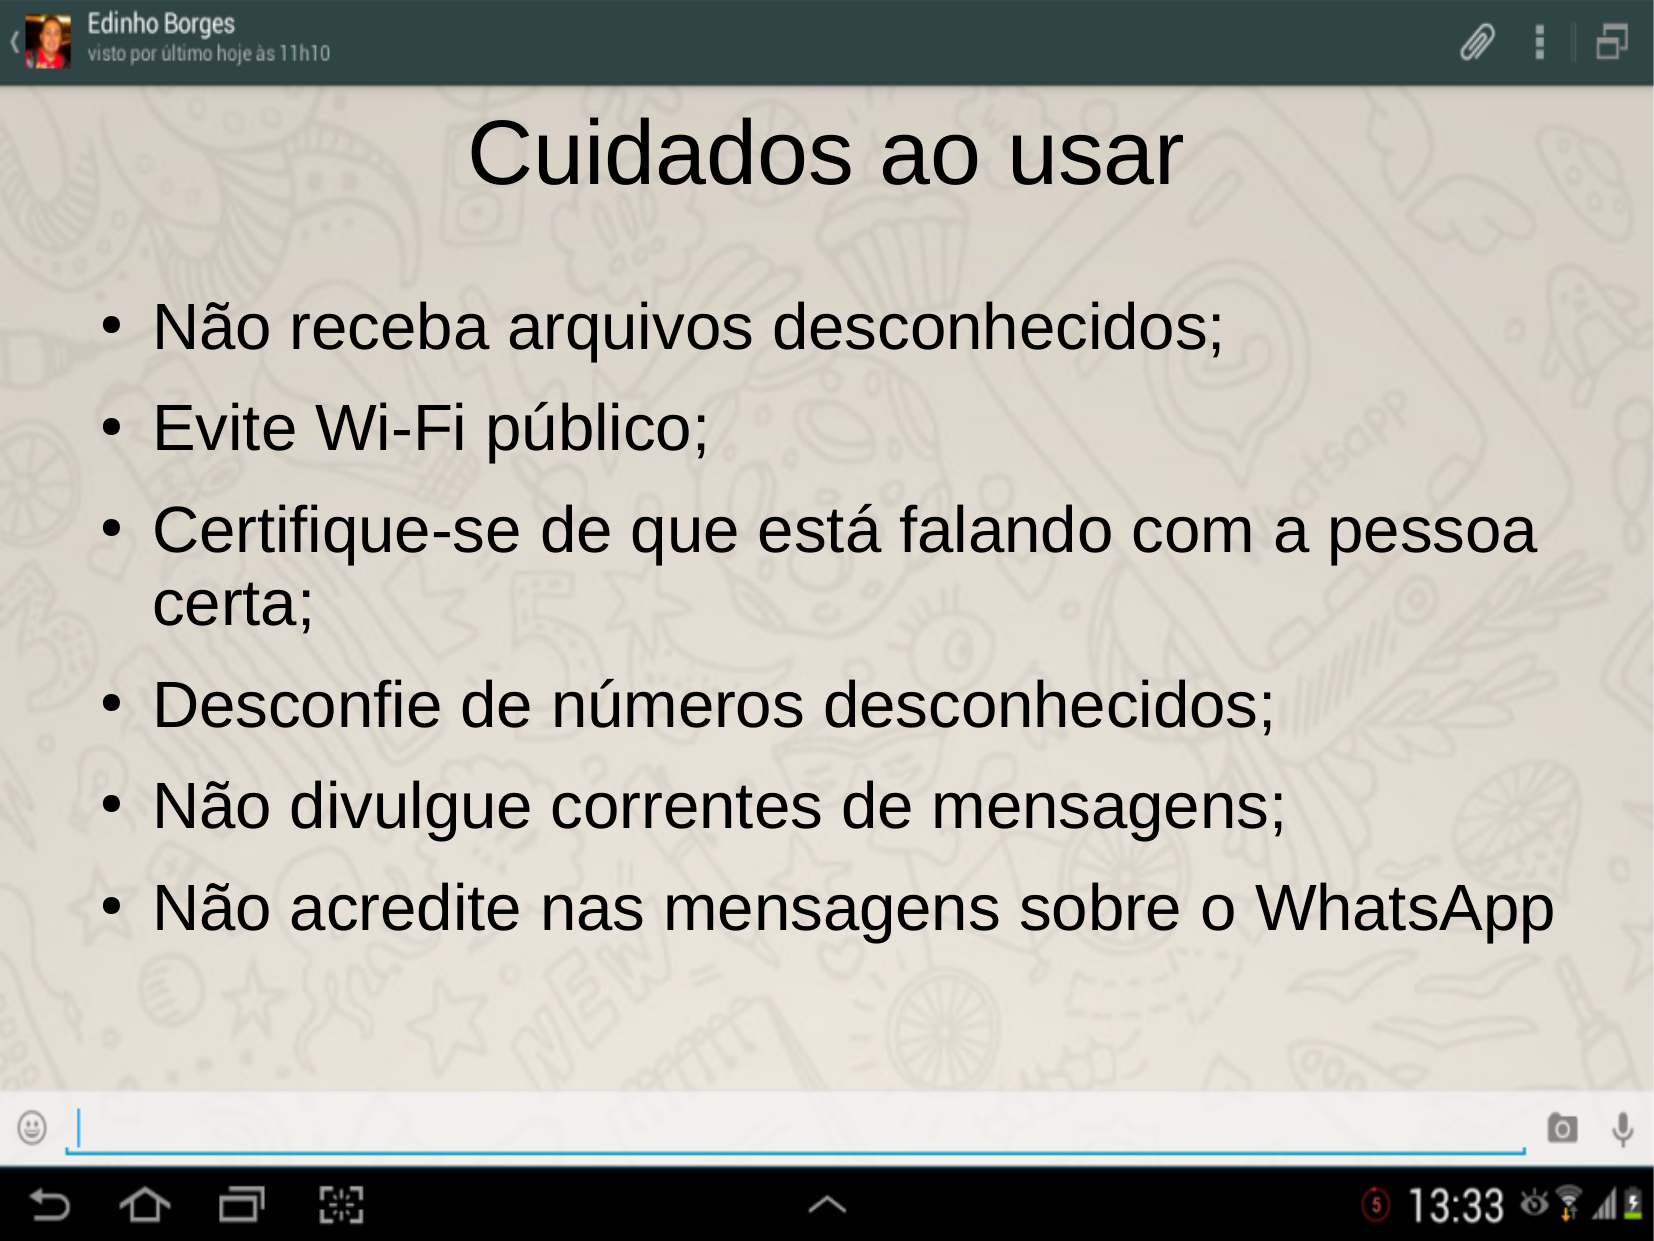

# Cuidados ao usar
Não receba arquivos desconhecidos;
Evite Wi-Fi público;
Certifique-se de que está falando com a pessoa certa;
Desconfie de números desconhecidos;
Não divulgue correntes de mensagens;
Não acredite nas mensagens sobre o WhatsApp